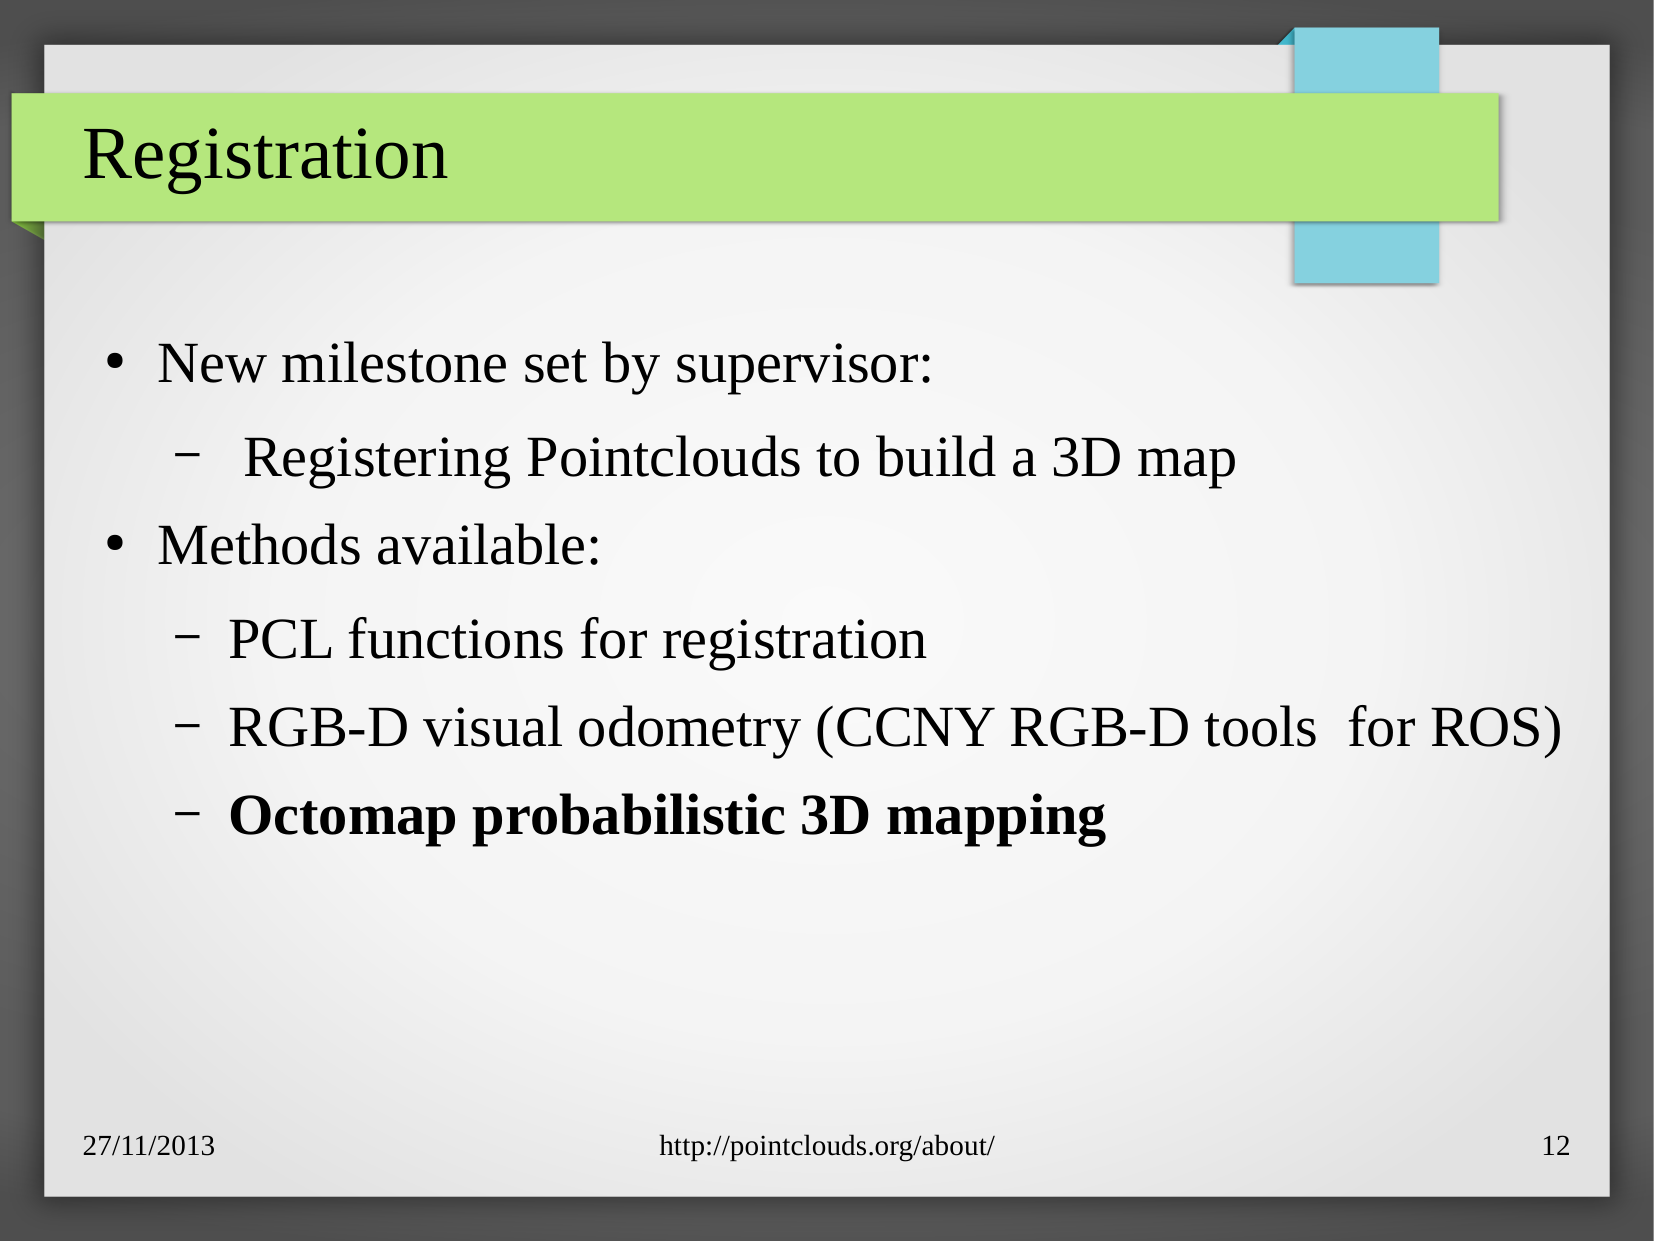

# Registration
New milestone set by supervisor:
 Registering Pointclouds to build a 3D map
Methods available:
PCL functions for registration
RGB-D visual odometry (CCNY RGB-D tools for ROS)
Octomap probabilistic 3D mapping
27/11/2013
http://pointclouds.org/about/
12